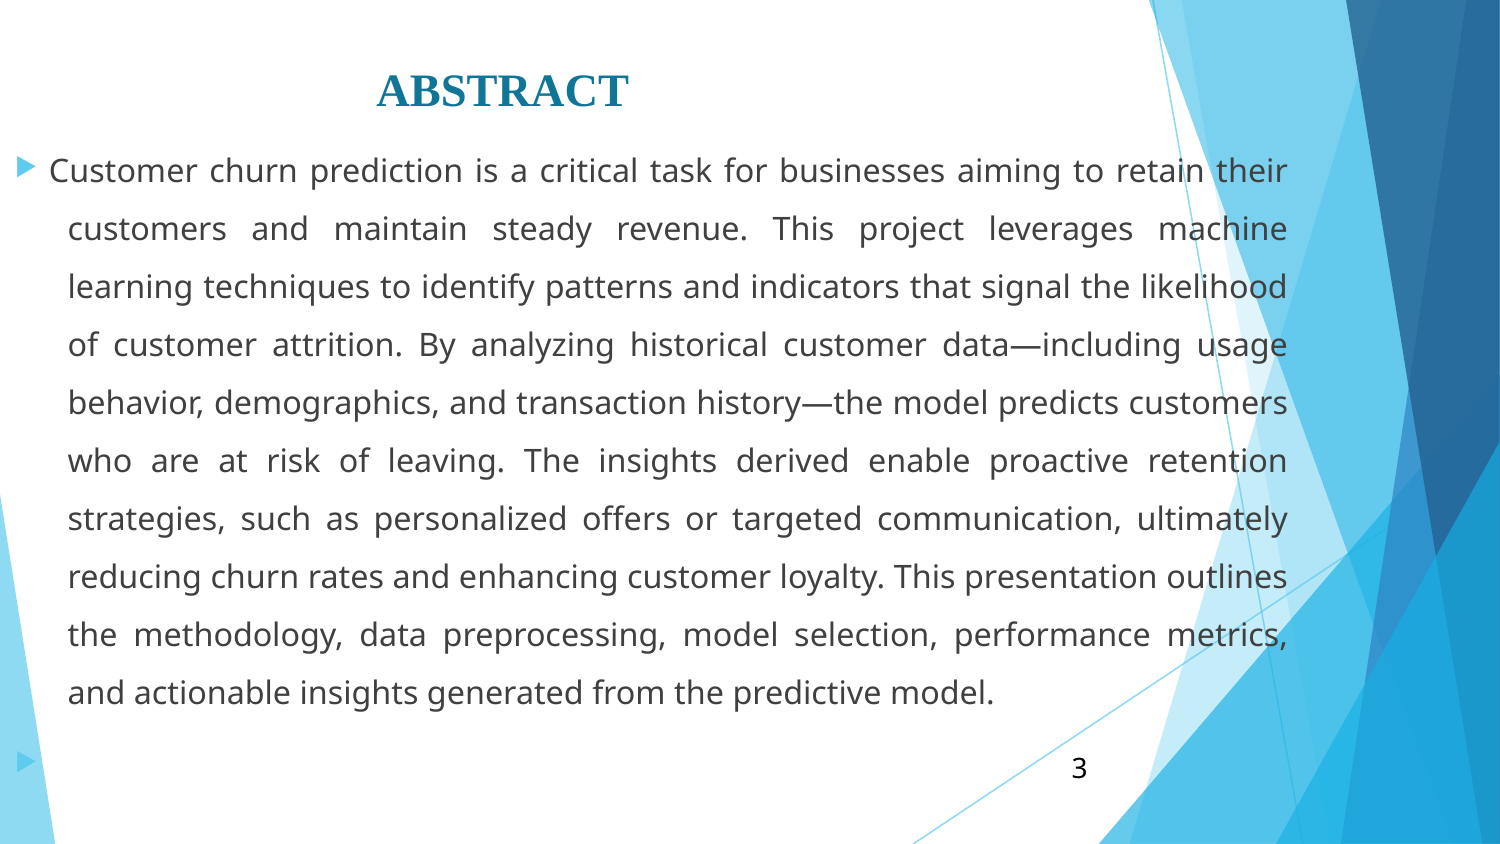

# ABSTRACT
 Customer churn prediction is a critical task for businesses aiming to retain their customers and maintain steady revenue. This project leverages machine learning techniques to identify patterns and indicators that signal the likelihood of customer attrition. By analyzing historical customer data—including usage behavior, demographics, and transaction history—the model predicts customers who are at risk of leaving. The insights derived enable proactive retention strategies, such as personalized offers or targeted communication, ultimately reducing churn rates and enhancing customer loyalty. This presentation outlines the methodology, data preprocessing, model selection, performance metrics, and actionable insights generated from the predictive model.